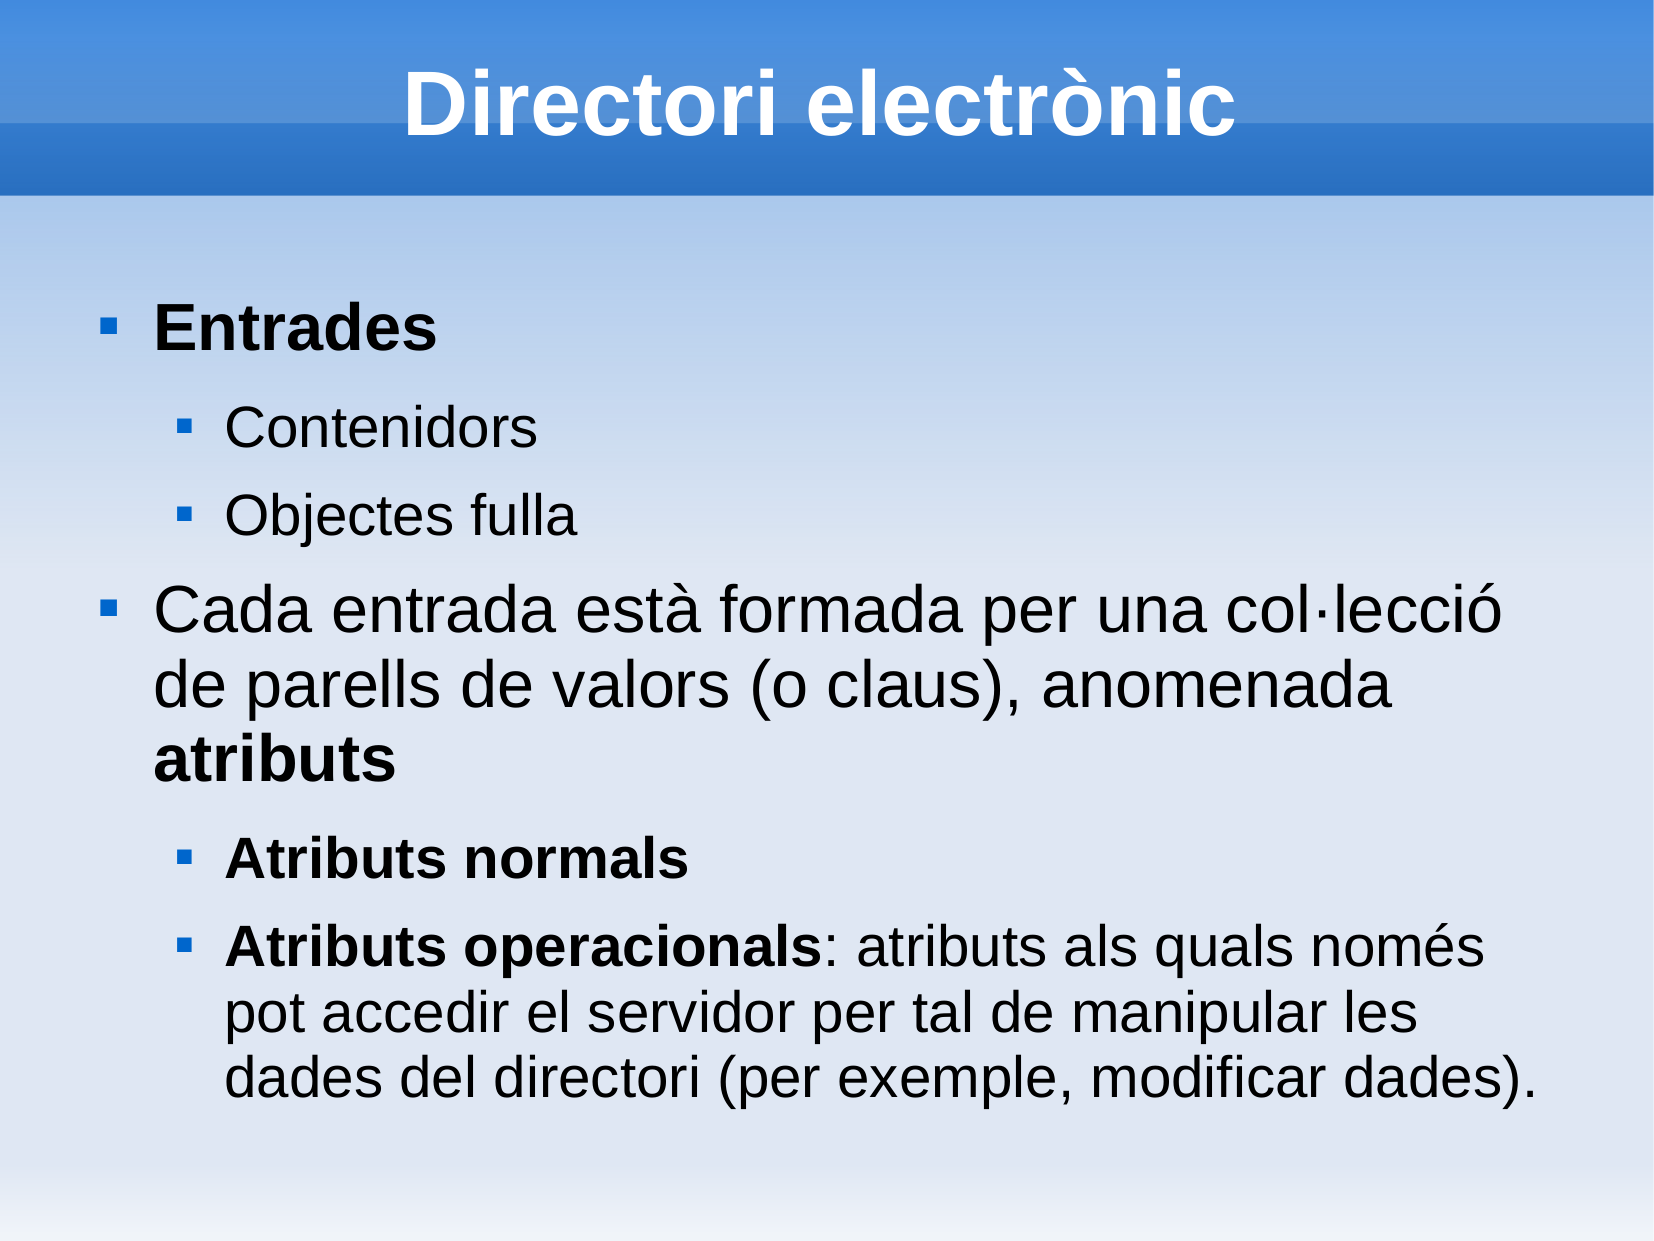

# Directori electrònic
Entrades
Contenidors
Objectes fulla
Cada entrada està formada per una col·lecció de parells de valors (o claus), anomenada atributs
Atributs normals
Atributs operacionals: atributs als quals només pot accedir el servidor per tal de manipular les dades del directori (per exemple, modificar dades).